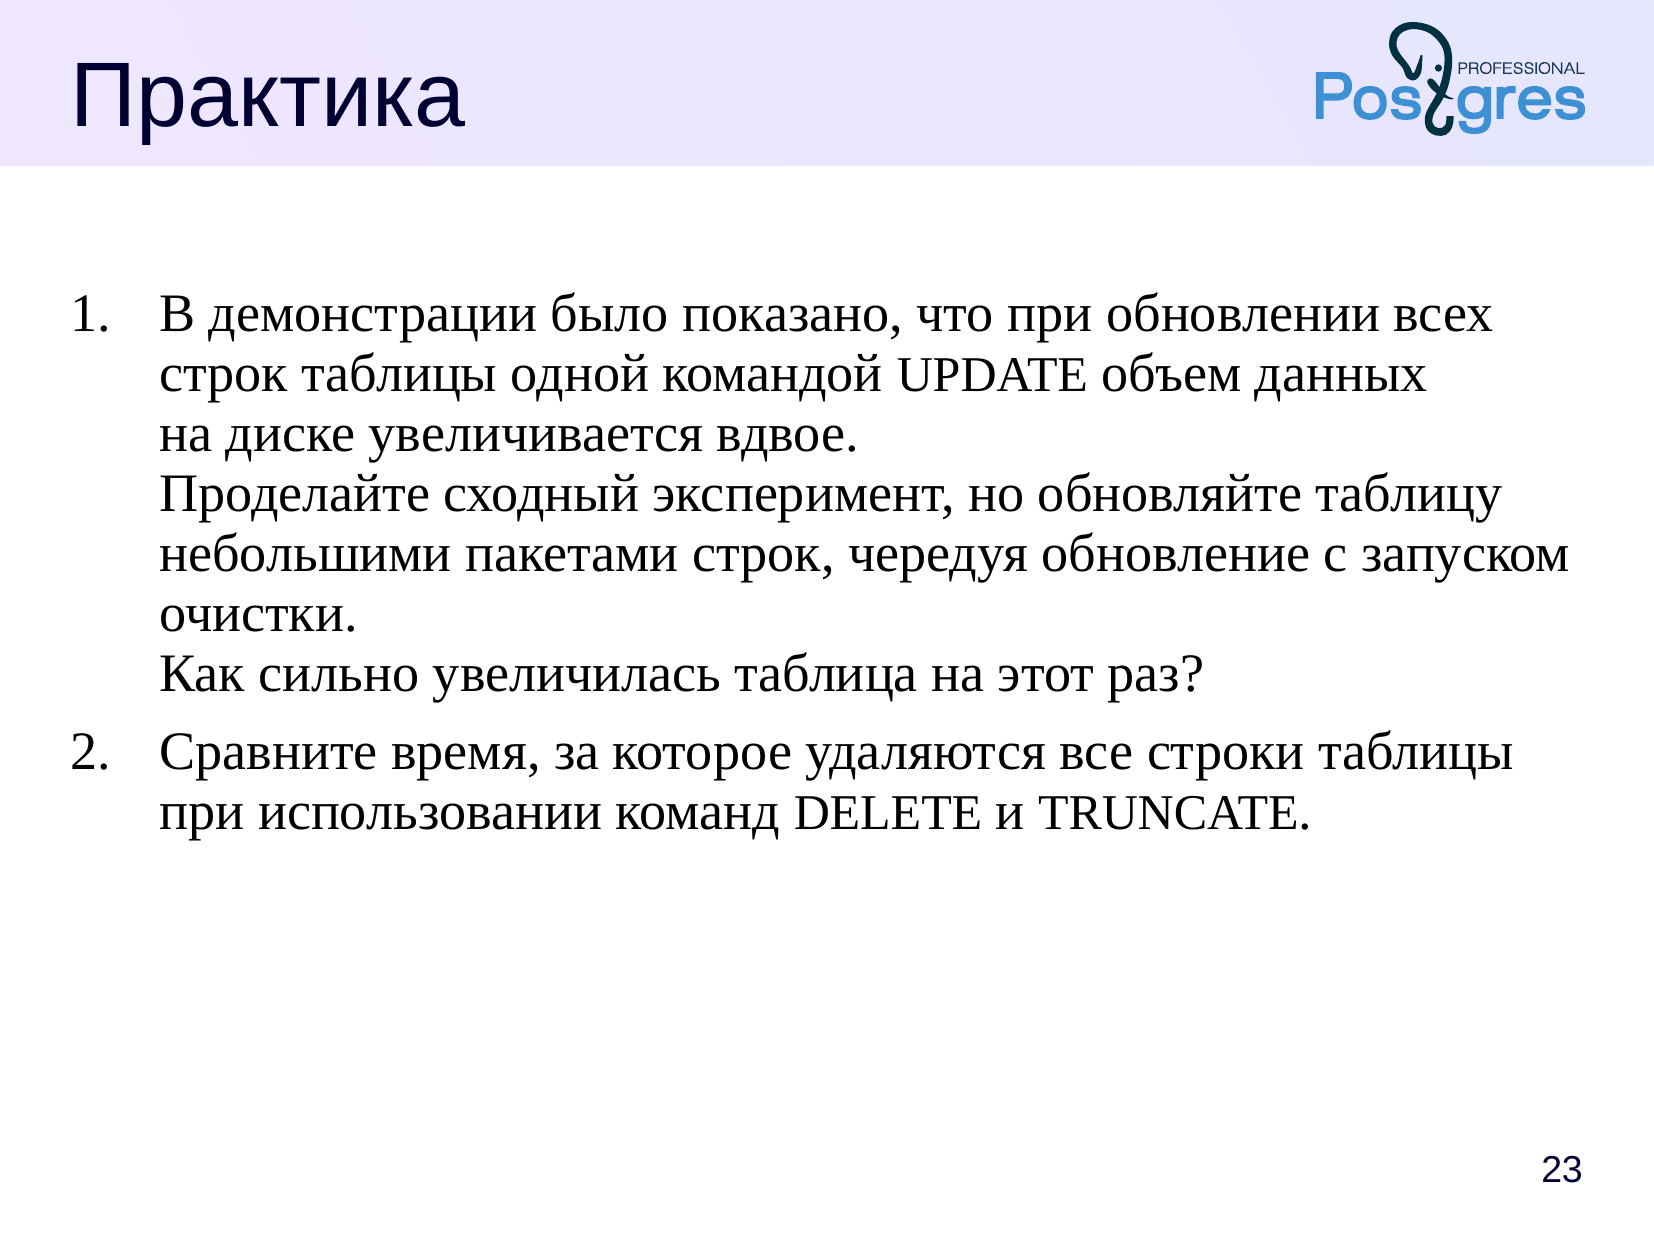

# Практика
В демонстрации было показано, что при обновлении всех строк таблицы одной командой UPDATE объем данных
на диске увеличивается вдвое.
Проделайте сходный эксперимент, но обновляйте таблицу небольшими пакетами строк, чередуя обновление с запуском очистки.
Как сильно увеличилась таблица на этот раз?
Сравните время, за которое удаляются все строки таблицы при использовании команд DELETE и TRUNCATE.